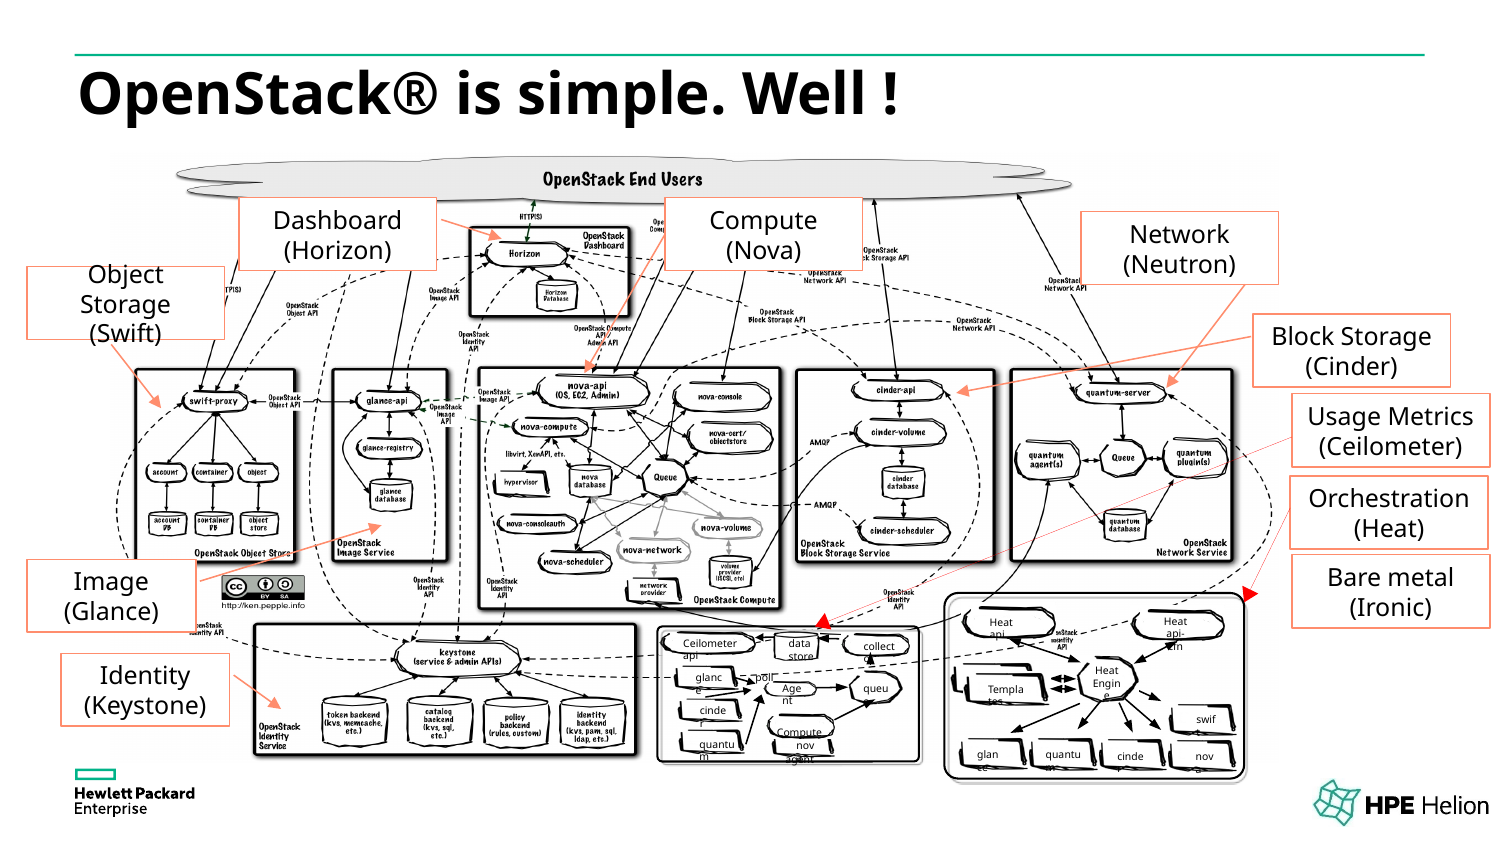

# OpenStack® is simple. Well !
Dashboard
(Horizon)
Compute
(Nova)
Network
(Neutron)
Object Storage
(Swift)
Block Storage
(Cinder)
Usage Metrics
(Ceilometer)
Orchestration
(Heat)
Bare metal
(Ironic)
Image
(Glance)
Heat api
Heat api-cfn
Heat Engine
Templates
Templates
swift
glance
quantum
cinder
nova
Ceilometer api
data store
collector
poll
glance
queue
Agent
cinder
Compute agent
quantum
nova
Identity
(Keystone)